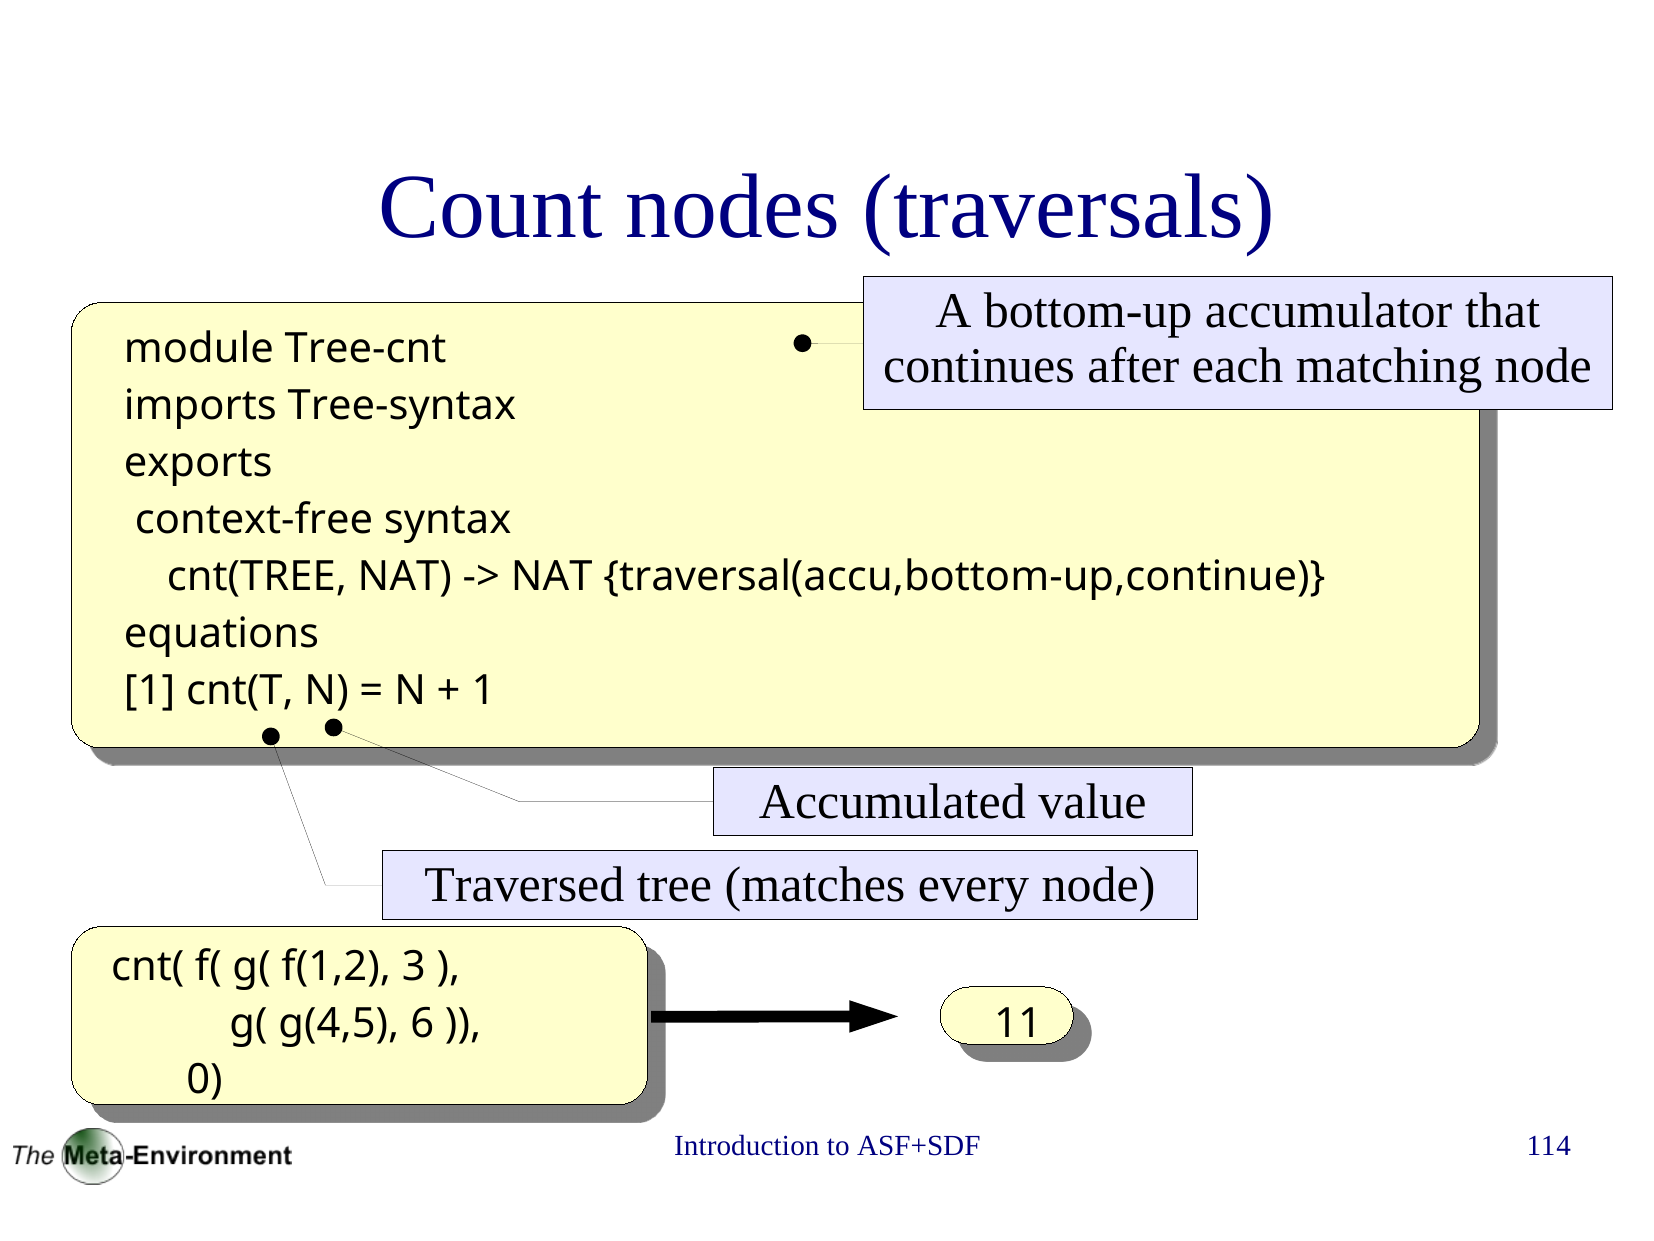

# Count nodes (traversals)
module Tree-cnt
imports Tree-syntax
exports
 context-free syntax
 cnt(TREE, NAT) -> NAT {traversal(accu,bottom-up,continue)}
equations
[1] cnt(T, N) = N + 1
cnt( f( g( f(1,2), 3 ),
 g( g(4,5), 6 )),
 0)
11
114